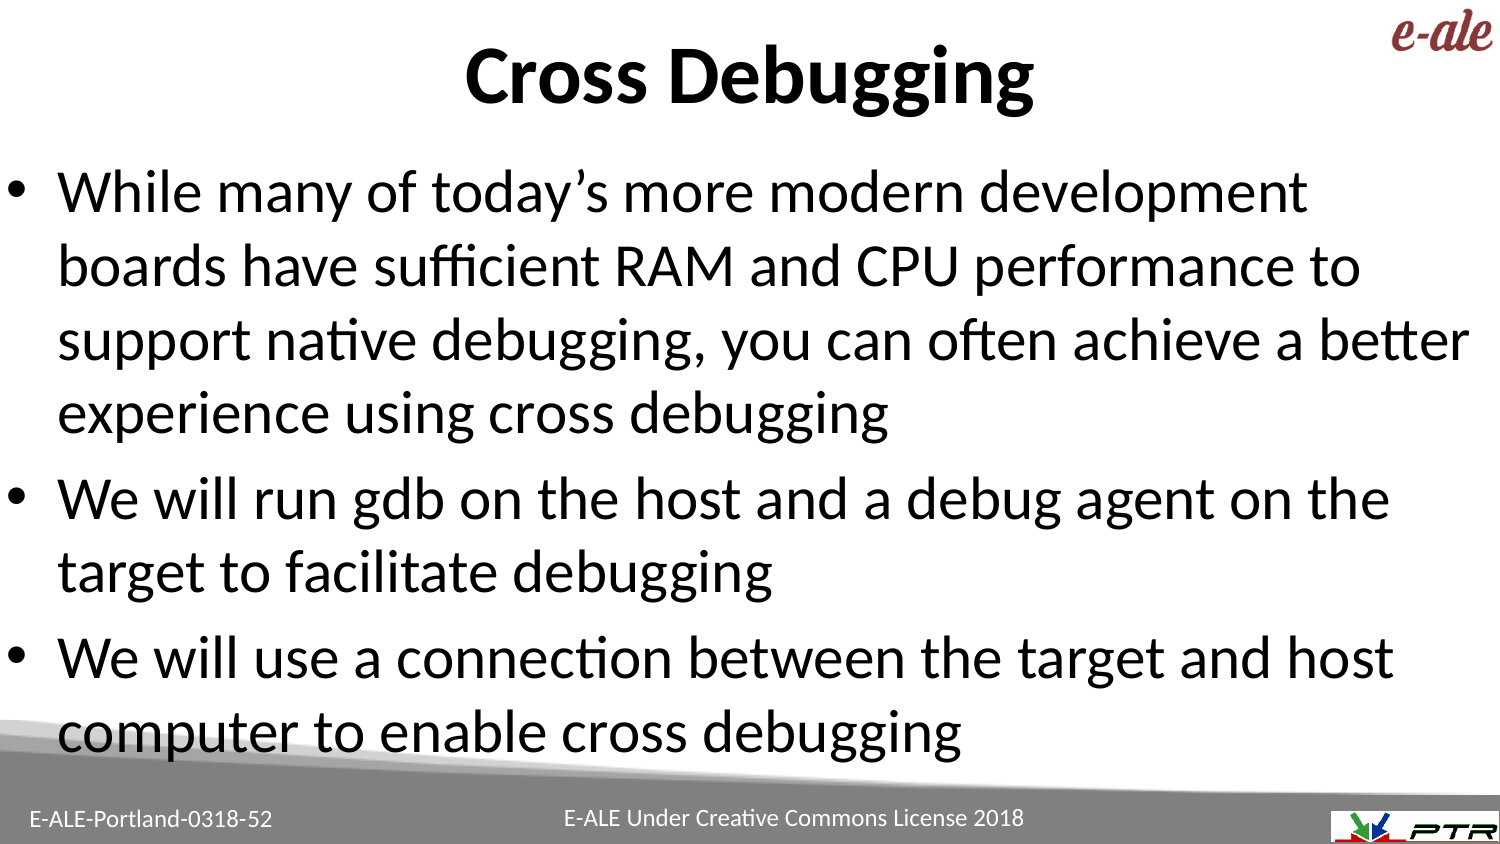

# Cross Debugging
While many of today’s more modern development boards have sufficient RAM and CPU performance to support native debugging, you can often achieve a better experience using cross debugging
We will run gdb on the host and a debug agent on the target to facilitate debugging
We will use a connection between the target and host computer to enable cross debugging
E-ALE-Portland-0318-